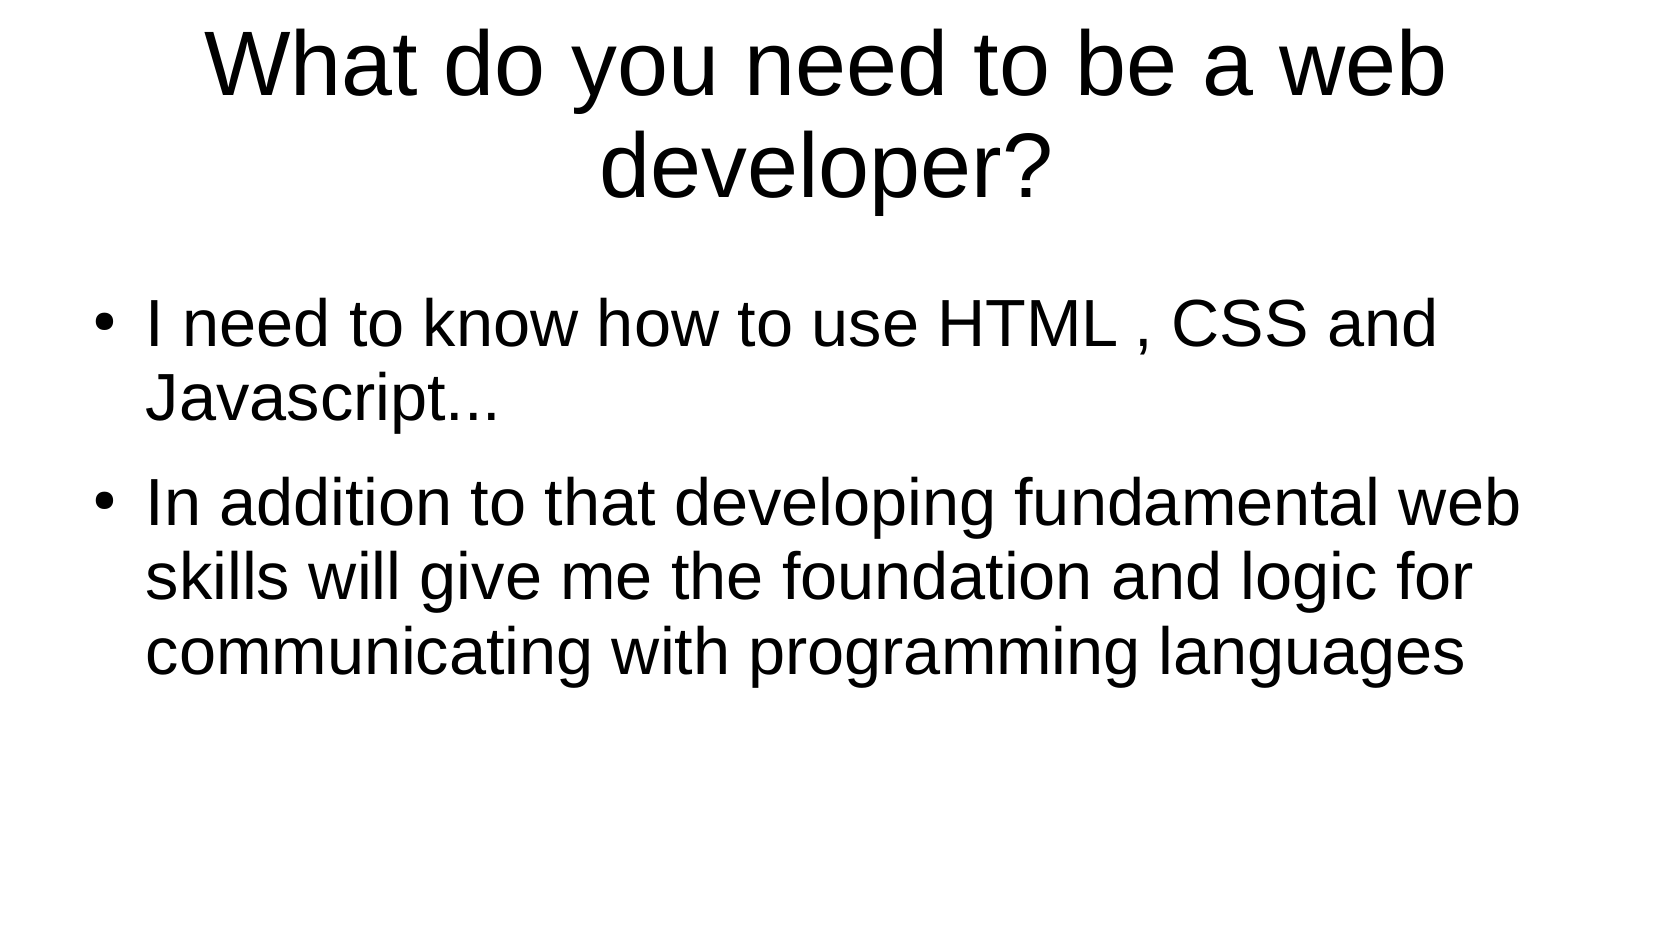

# What do you need to be a web developer?
I need to know how to use HTML , CSS and Javascript...
In addition to that developing fundamental web skills will give me the foundation and logic for communicating with programming languages